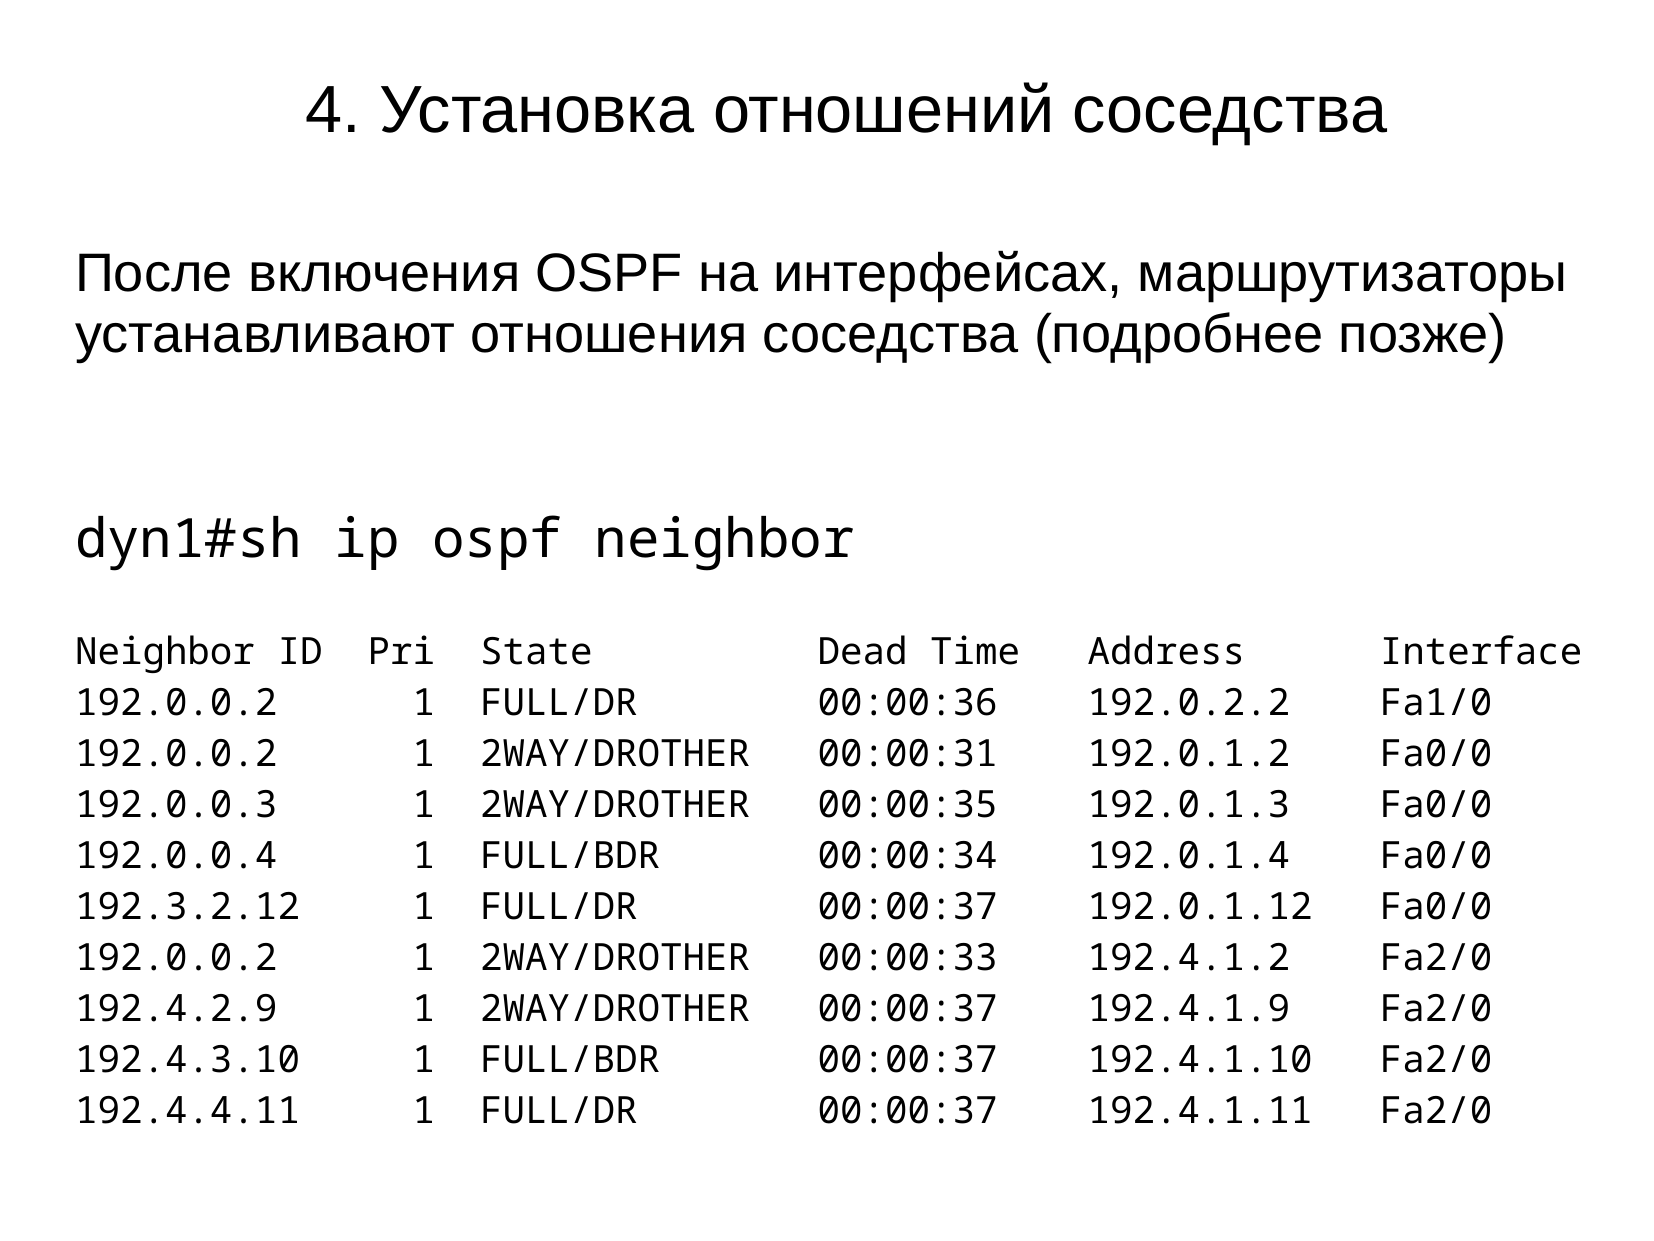

# 4. Установка отношений соседства
После включения OSPF на интерфейсах, маршрутизаторы устанавливают отношения соседства (подробнее позже)
dyn1#sh ip ospf neighbor
Neighbor ID Pri State Dead Time Address Interface
192.0.0.2 1 FULL/DR 00:00:36 192.0.2.2 Fa1/0
192.0.0.2 1 2WAY/DROTHER 00:00:31 192.0.1.2 Fa0/0
192.0.0.3 1 2WAY/DROTHER 00:00:35 192.0.1.3 Fa0/0
192.0.0.4 1 FULL/BDR 00:00:34 192.0.1.4 Fa0/0
192.3.2.12 1 FULL/DR 00:00:37 192.0.1.12 Fa0/0
192.0.0.2 1 2WAY/DROTHER 00:00:33 192.4.1.2 Fa2/0
192.4.2.9 1 2WAY/DROTHER 00:00:37 192.4.1.9 Fa2/0
192.4.3.10 1 FULL/BDR 00:00:37 192.4.1.10 Fa2/0
192.4.4.11 1 FULL/DR 00:00:37 192.4.1.11 Fa2/0